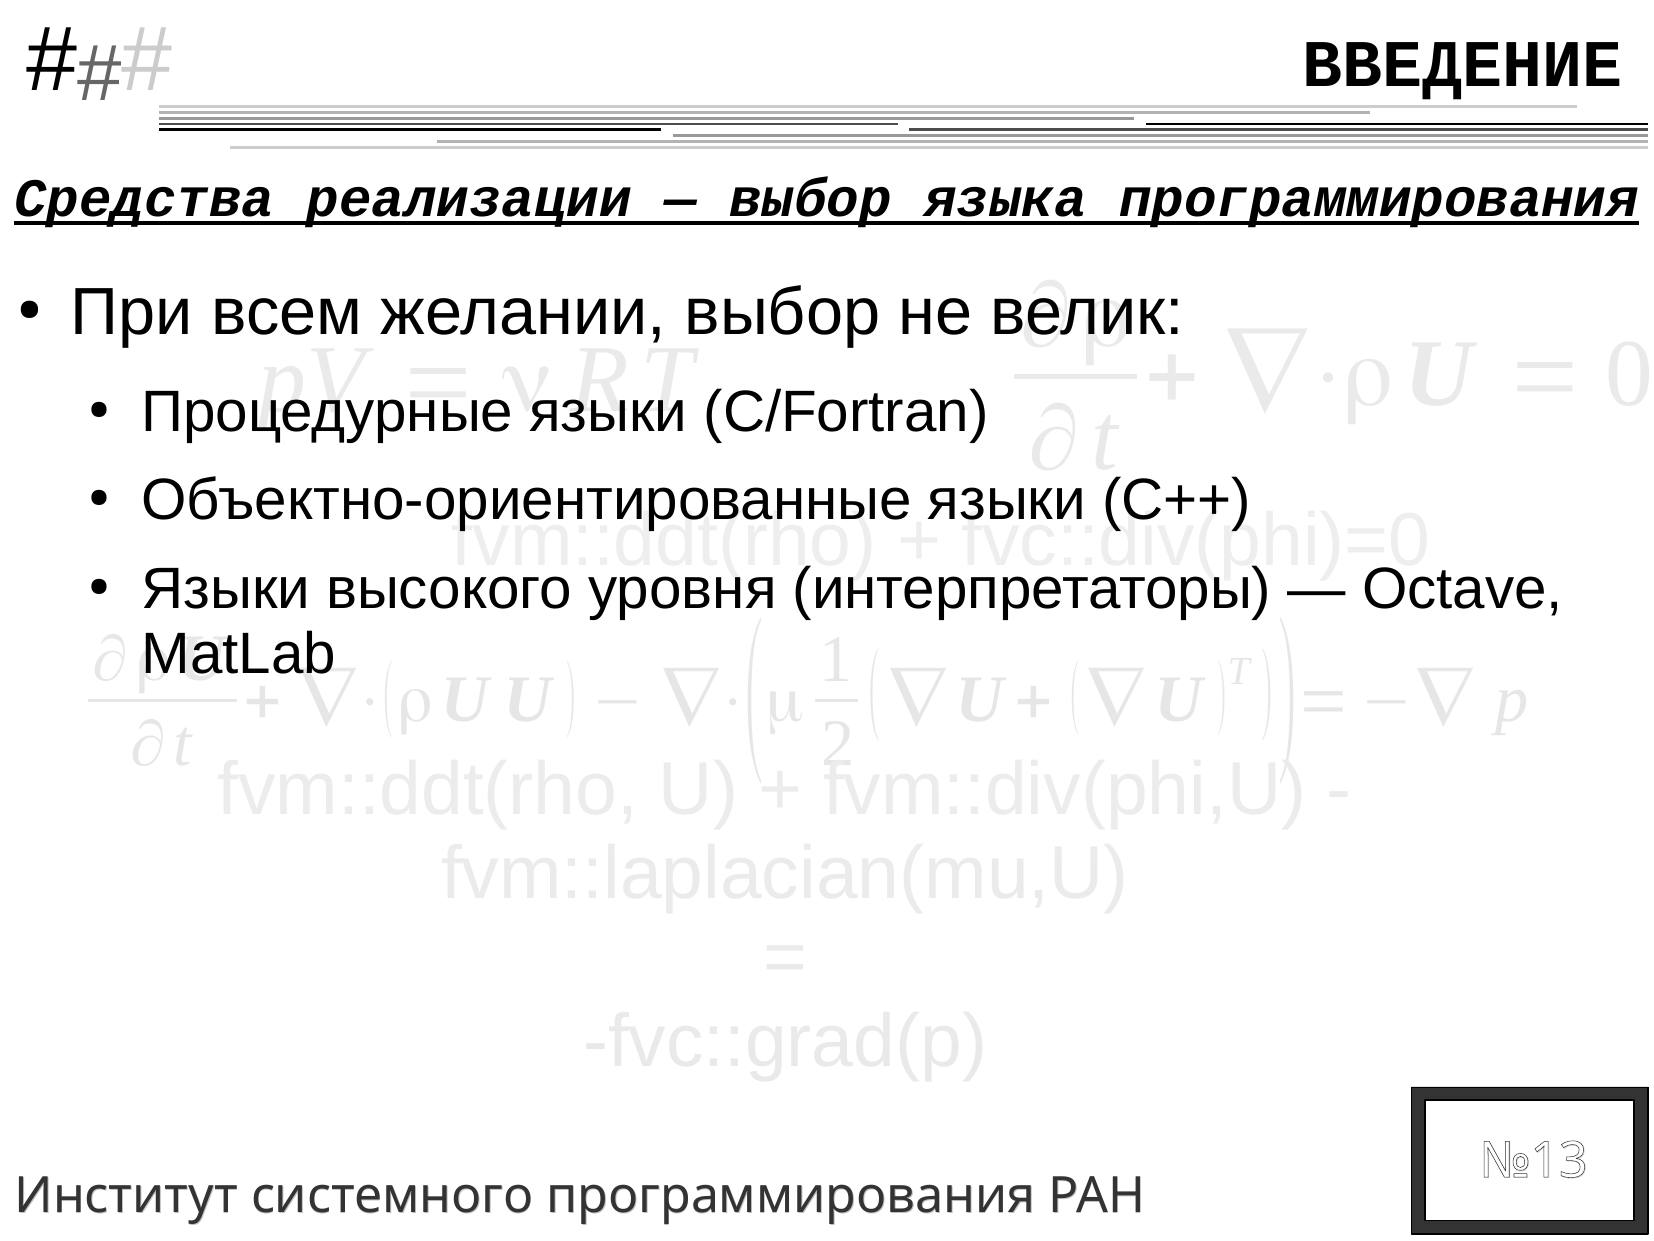

# Средства реализации — выбор языка программирования
При всем желании, выбор не велик:
Процедурные языки (C/Fortran)
Объектно-ориентированные языки (C++)
Языки высокого уровня (интерпретаторы) — Octave, MatLab